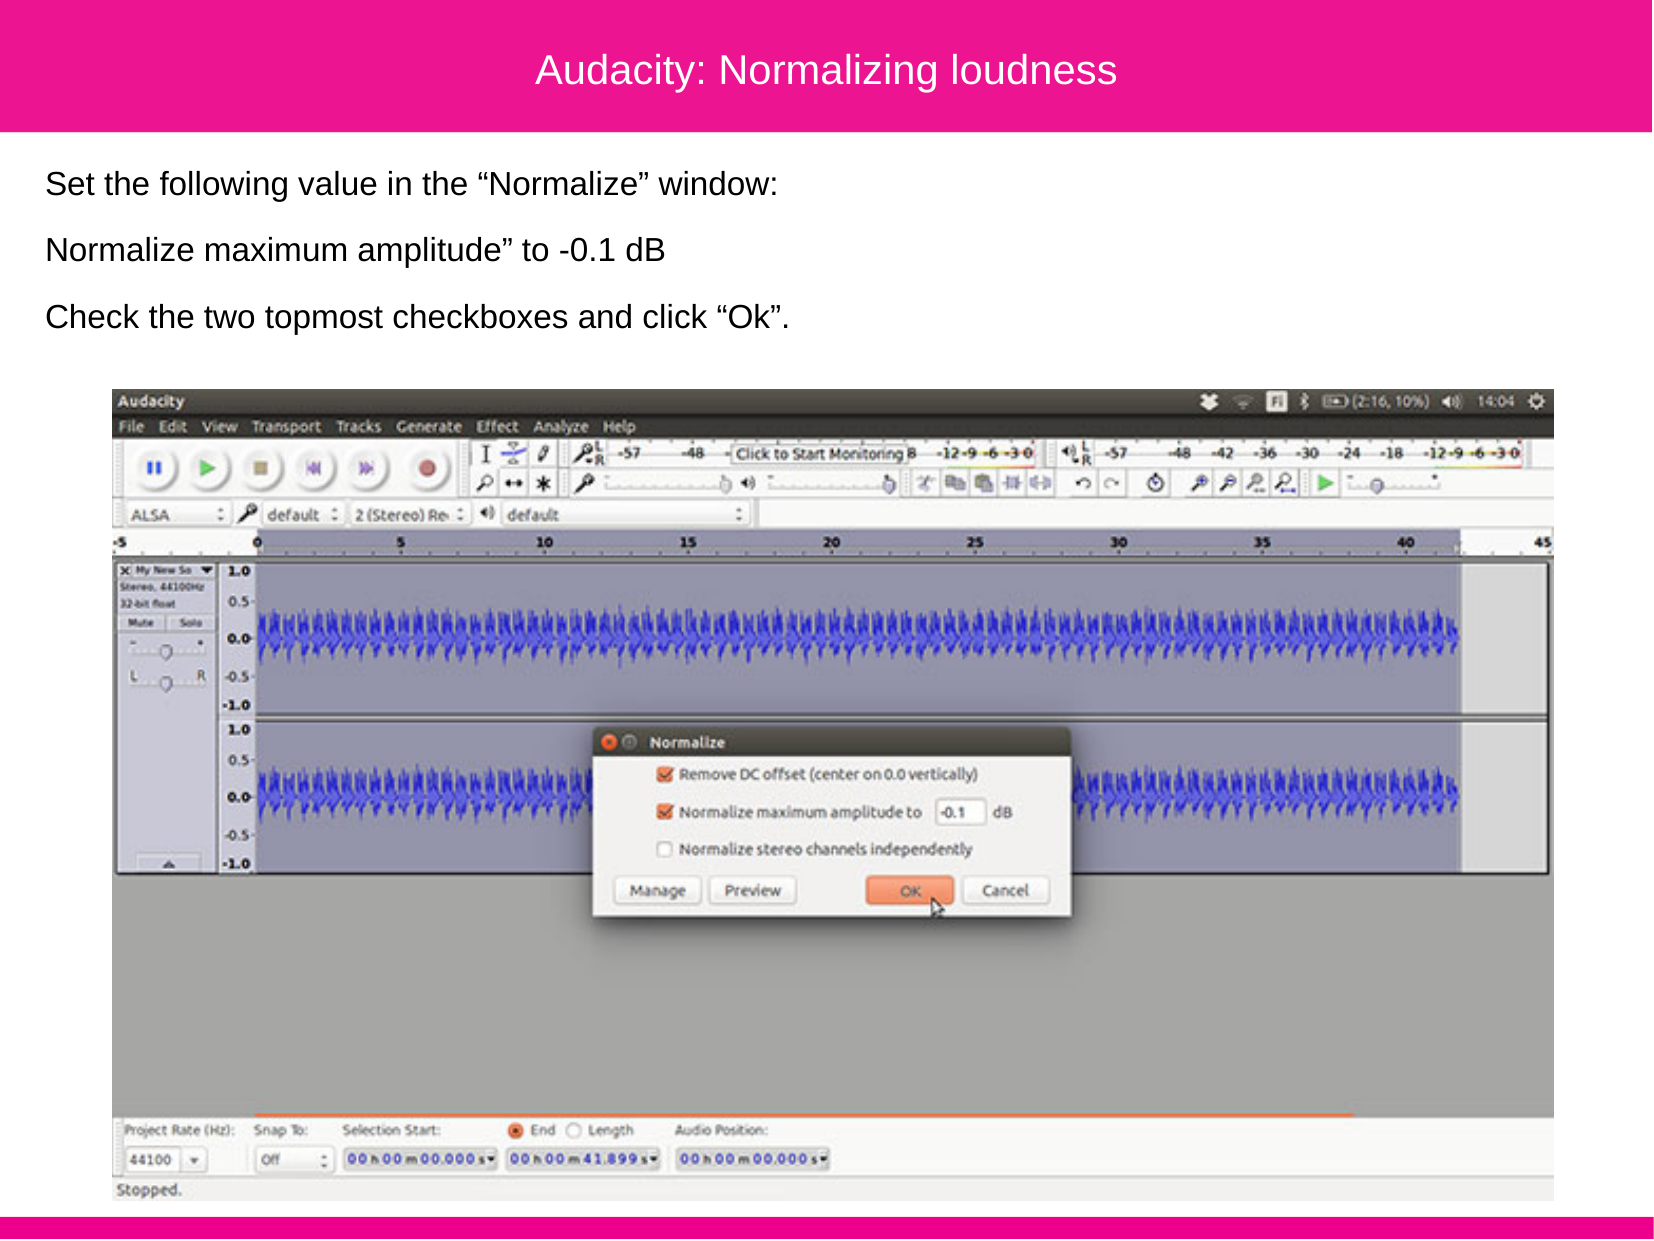

# Audacity: Normalizing loudness
Set the following value in the “Normalize” window:
Normalize maximum amplitude” to -0.1 dB
Check the two topmost checkboxes and click “Ok”.